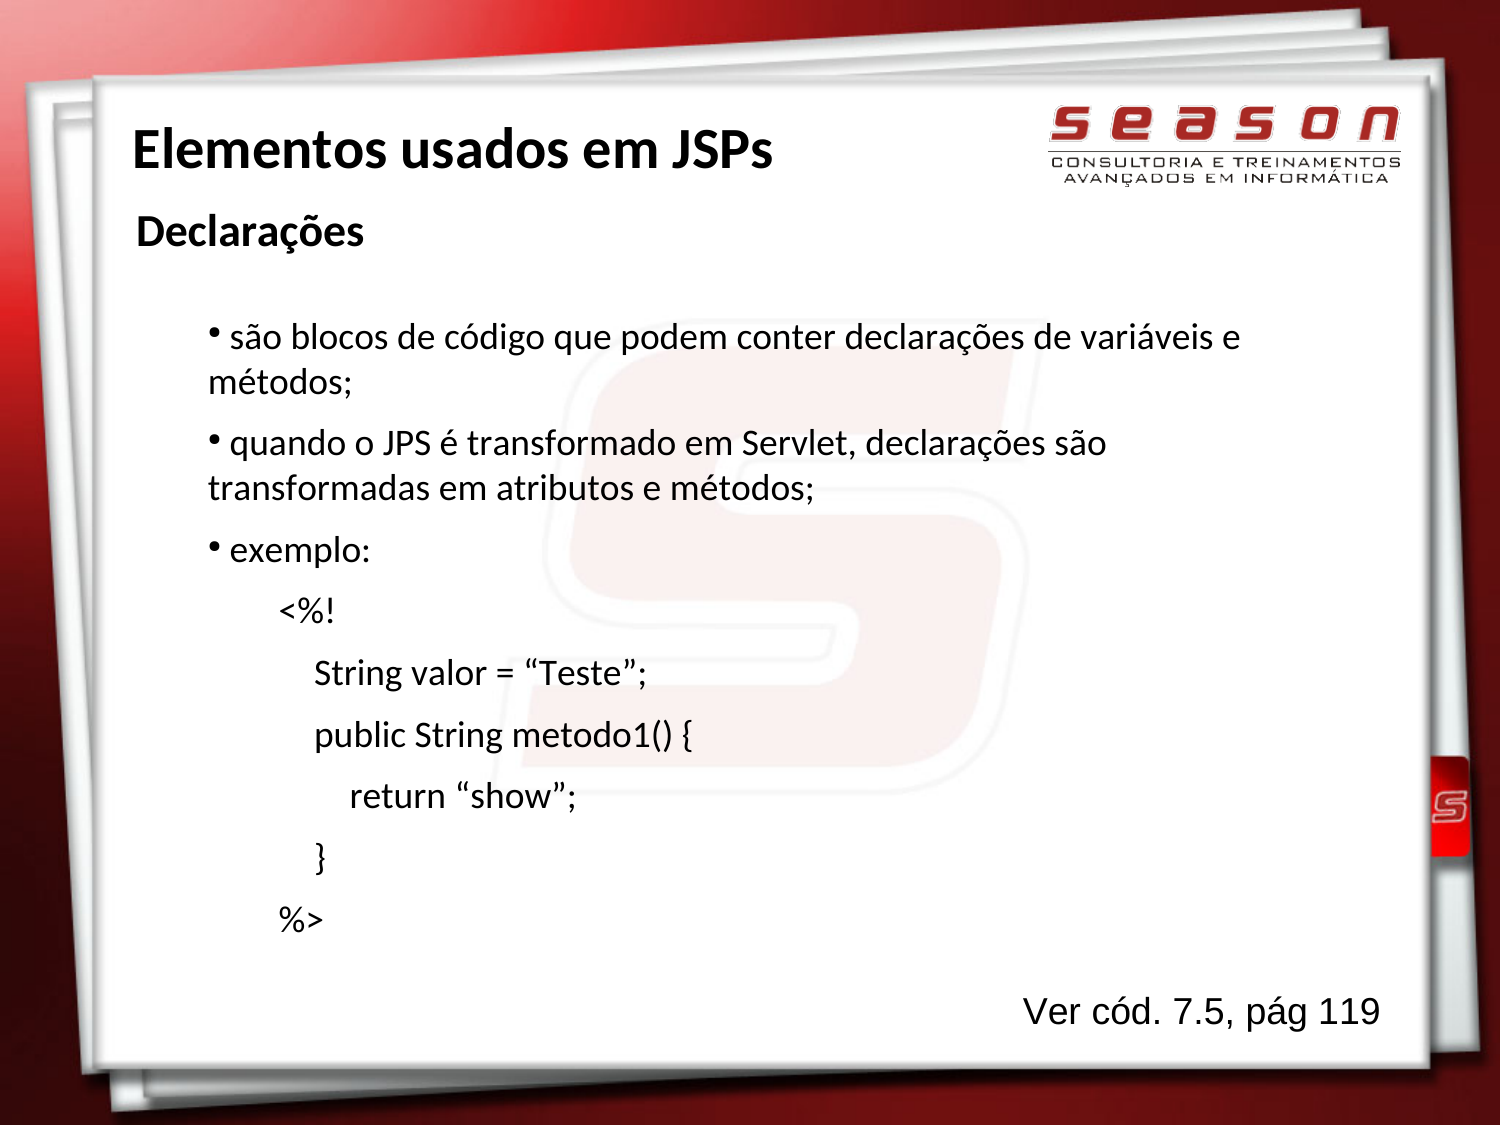

# Elementos usados em JSPs
Declarações
 são blocos de código que podem conter declarações de variáveis e métodos;
 quando o JPS é transformado em Servlet, declarações são transformadas em atributos e métodos;
 exemplo:
<%!
String valor = “Teste”;
public String metodo1() {
return “show”;
}
%>
Ver cód. 7.5, pág 119